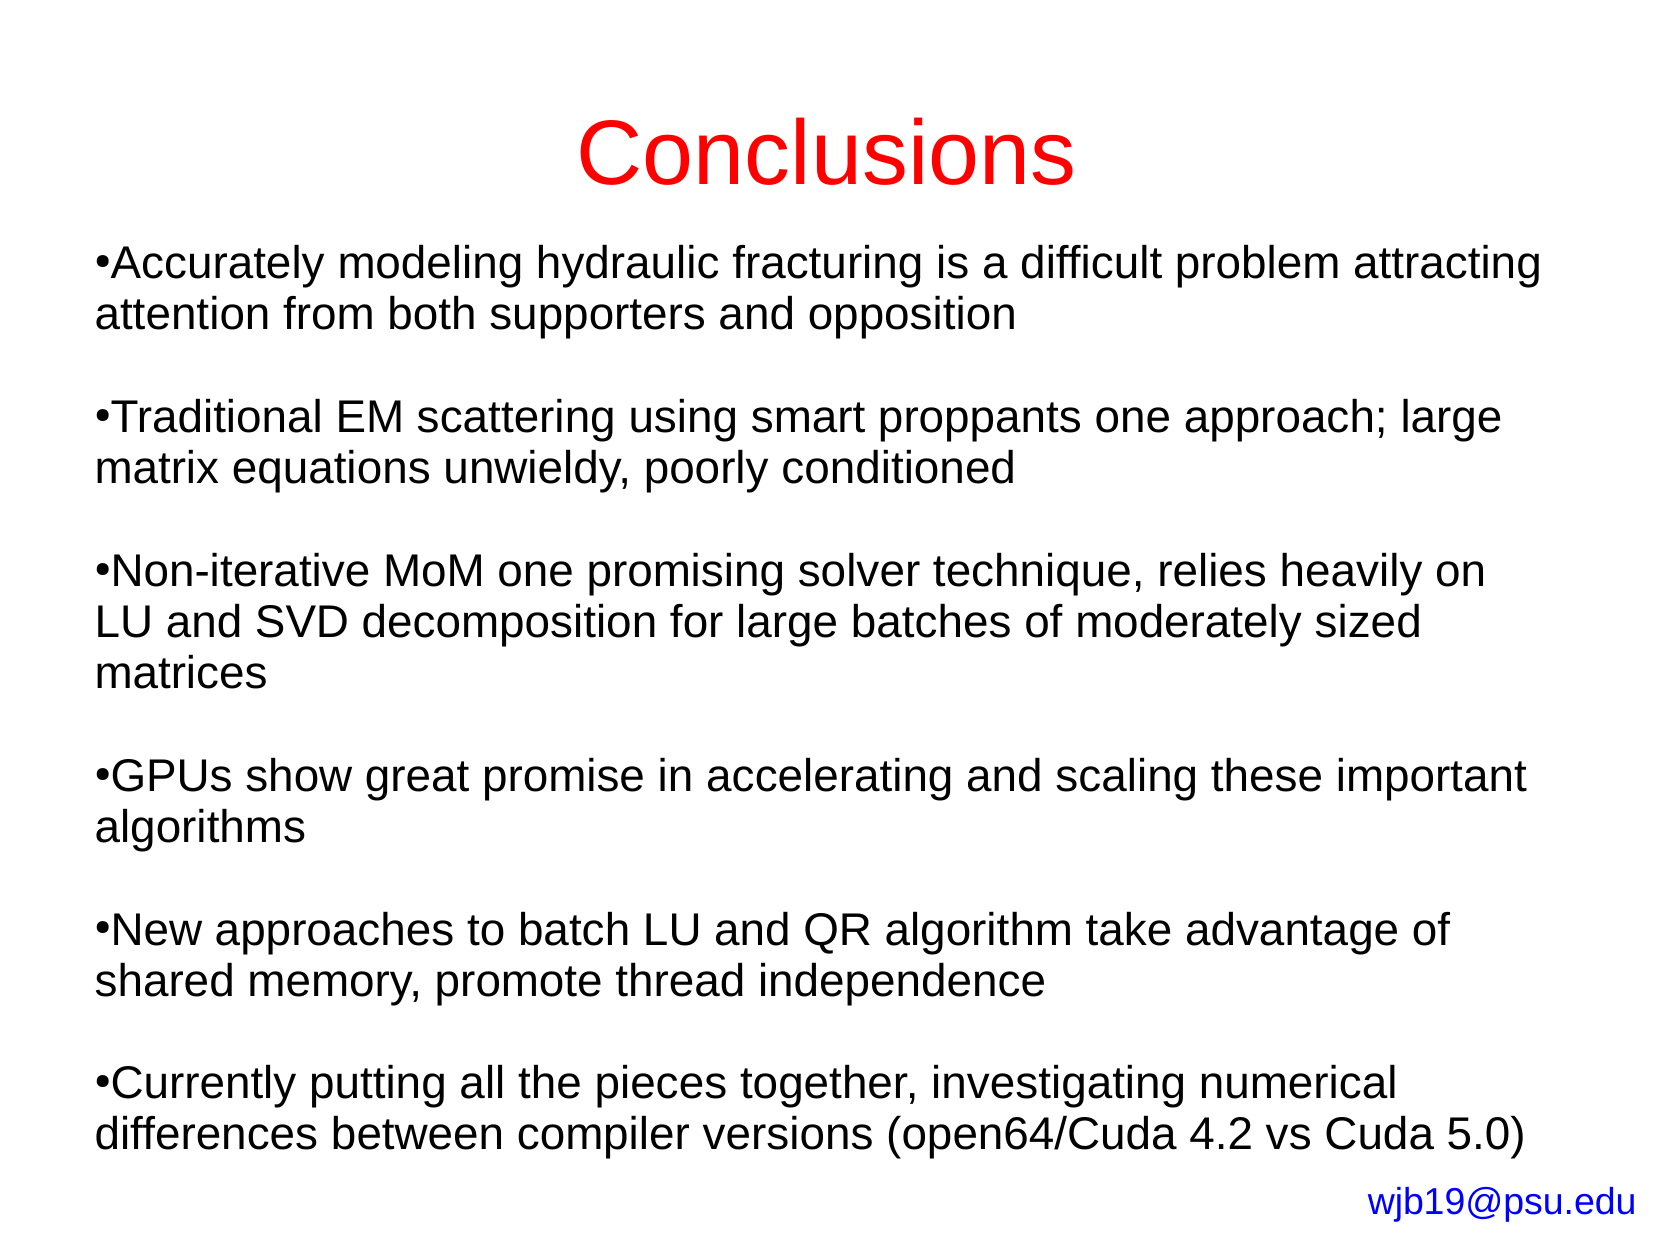

# Conclusions
Accurately modeling hydraulic fracturing is a difficult problem attracting attention from both supporters and opposition
Traditional EM scattering using smart proppants one approach; large matrix equations unwieldy, poorly conditioned
Non-iterative MoM one promising solver technique, relies heavily on LU and SVD decomposition for large batches of moderately sized matrices
GPUs show great promise in accelerating and scaling these important algorithms
New approaches to batch LU and QR algorithm take advantage of shared memory, promote thread independence
Currently putting all the pieces together, investigating numerical differences between compiler versions (open64/Cuda 4.2 vs Cuda 5.0)
wjb19@psu.edu